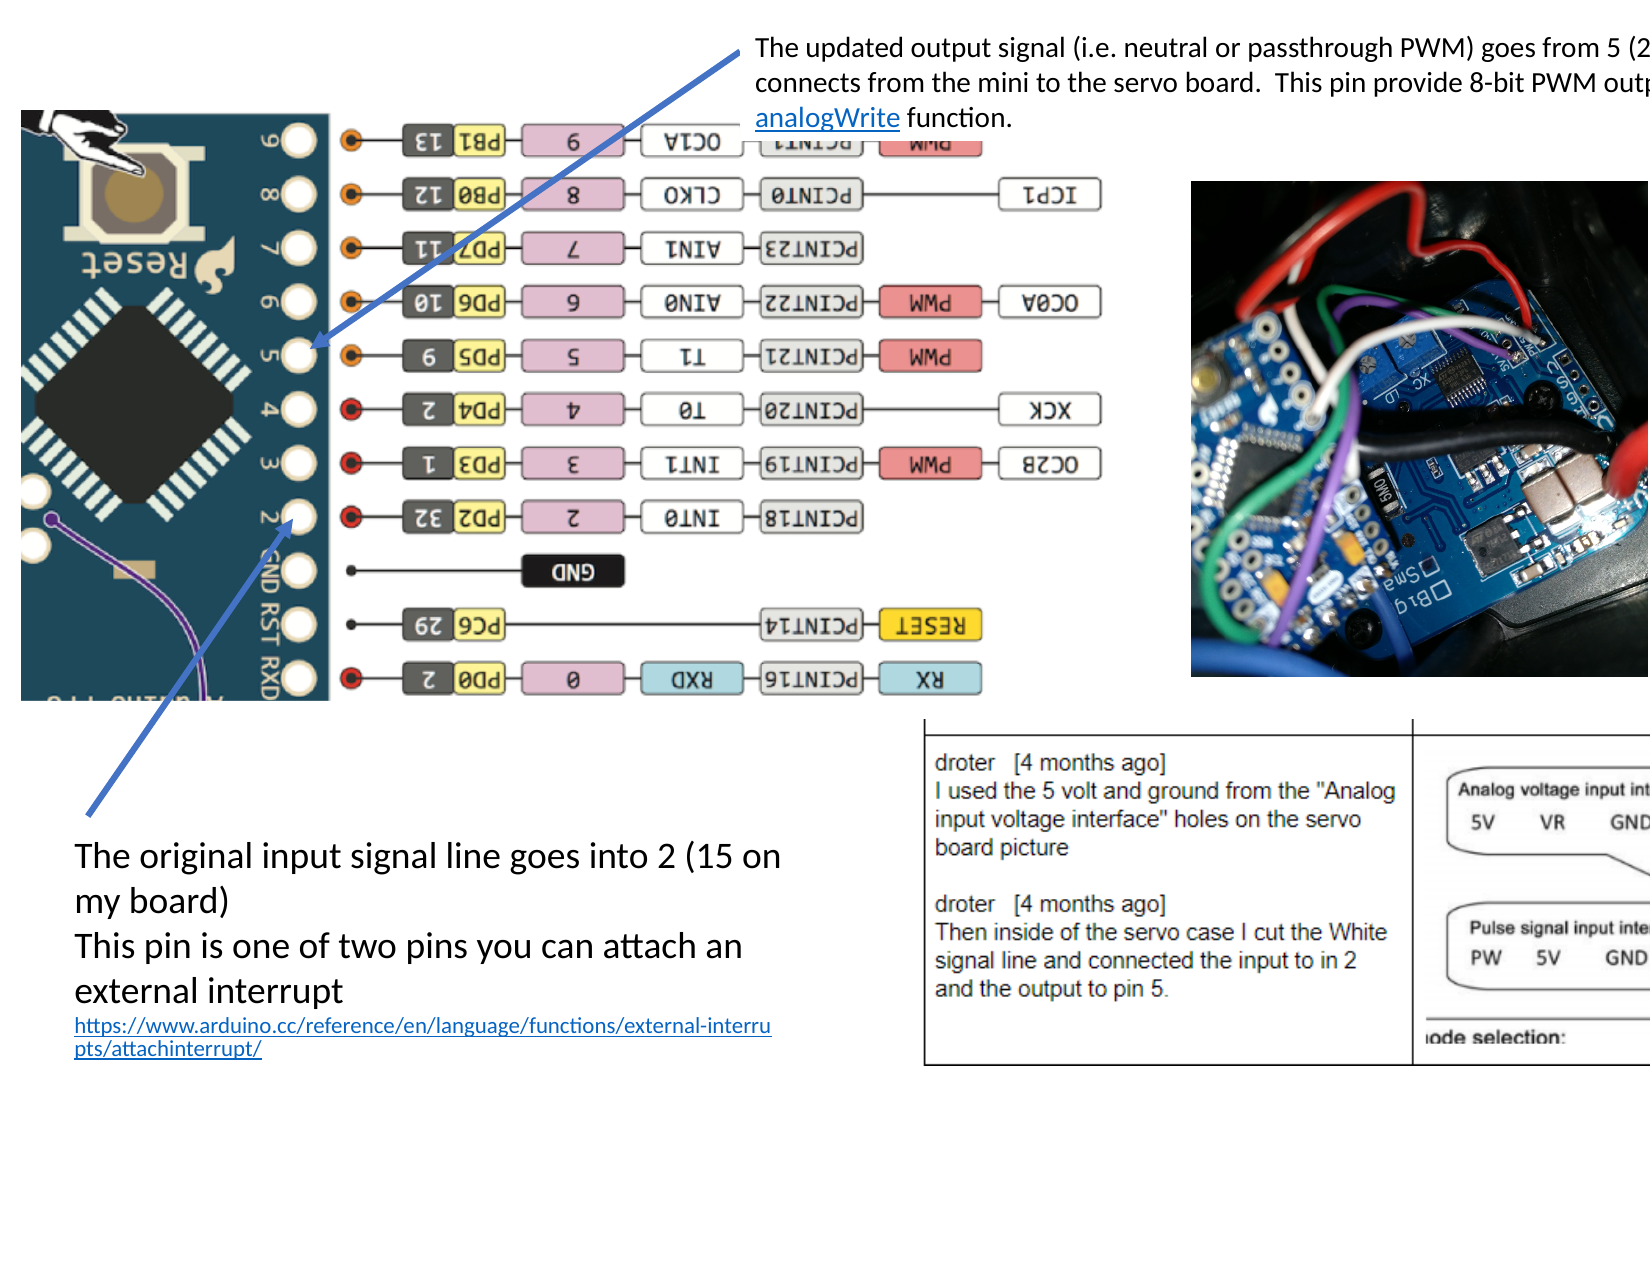

The updated output signal (i.e. neutral or passthrough PWM) goes from 5 (20 on my board) which connects from the mini to the servo board. This pin provide 8-bit PWM output with the analogWrite function.
The original input signal line goes into 2 (15 on my board)
This pin is one of two pins you can attach an external interrupt
https://www.arduino.cc/reference/en/language/functions/external-interrupts/attachinterrupt/